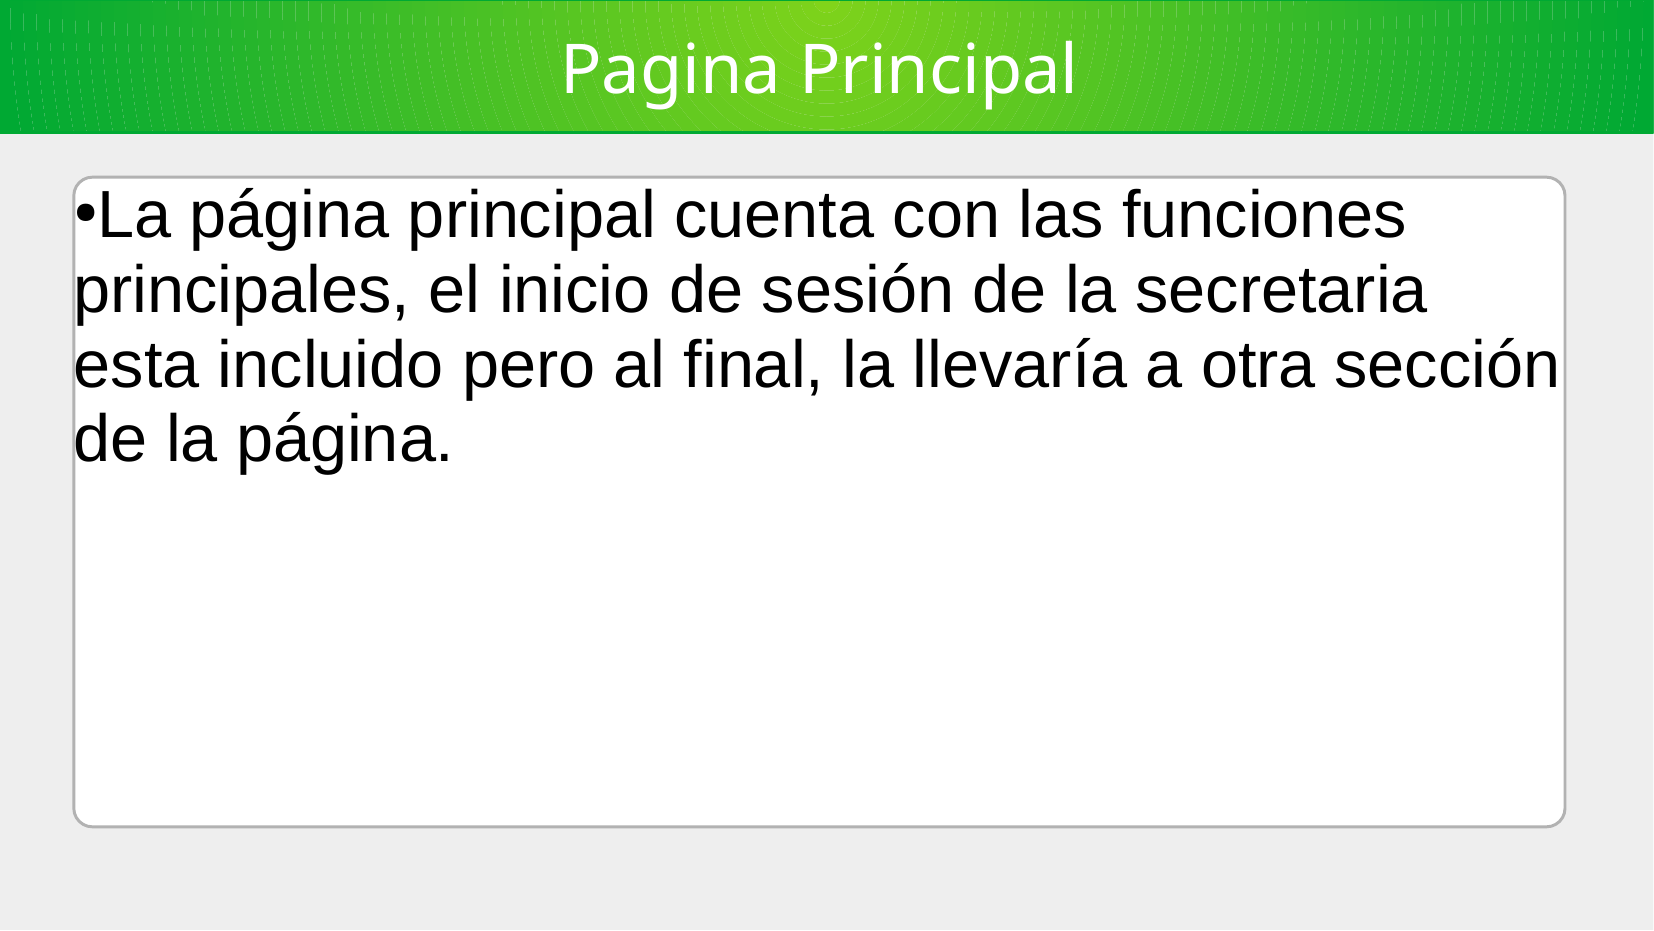

# Pagina Principal
La página principal cuenta con las funciones principales, el inicio de sesión de la secretaria esta incluido pero al final, la llevaría a otra sección de la página.